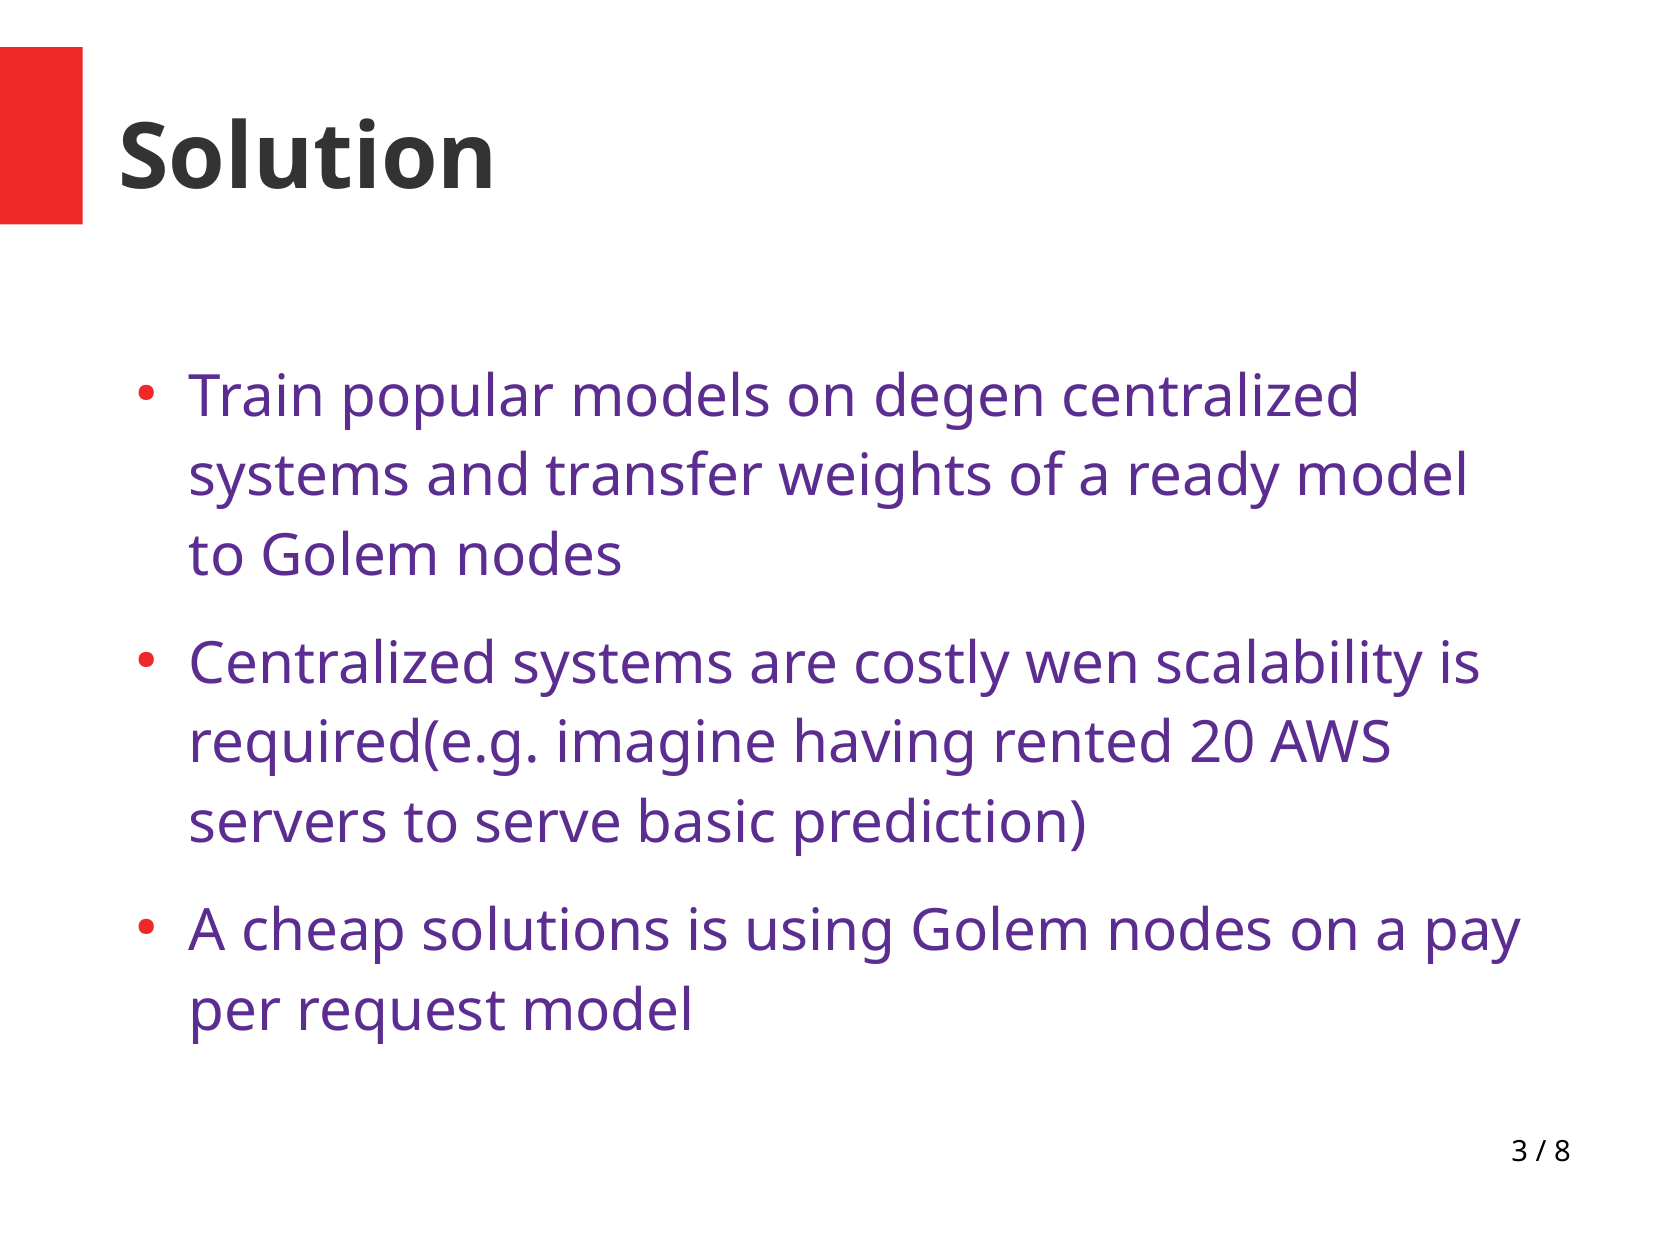

# Solution
Train popular models on degen centralized systems and transfer weights of a ready model to Golem nodes
Centralized systems are costly wen scalability is required(e.g. imagine having rented 20 AWS servers to serve basic prediction)
A cheap solutions is using Golem nodes on a pay per request model
3